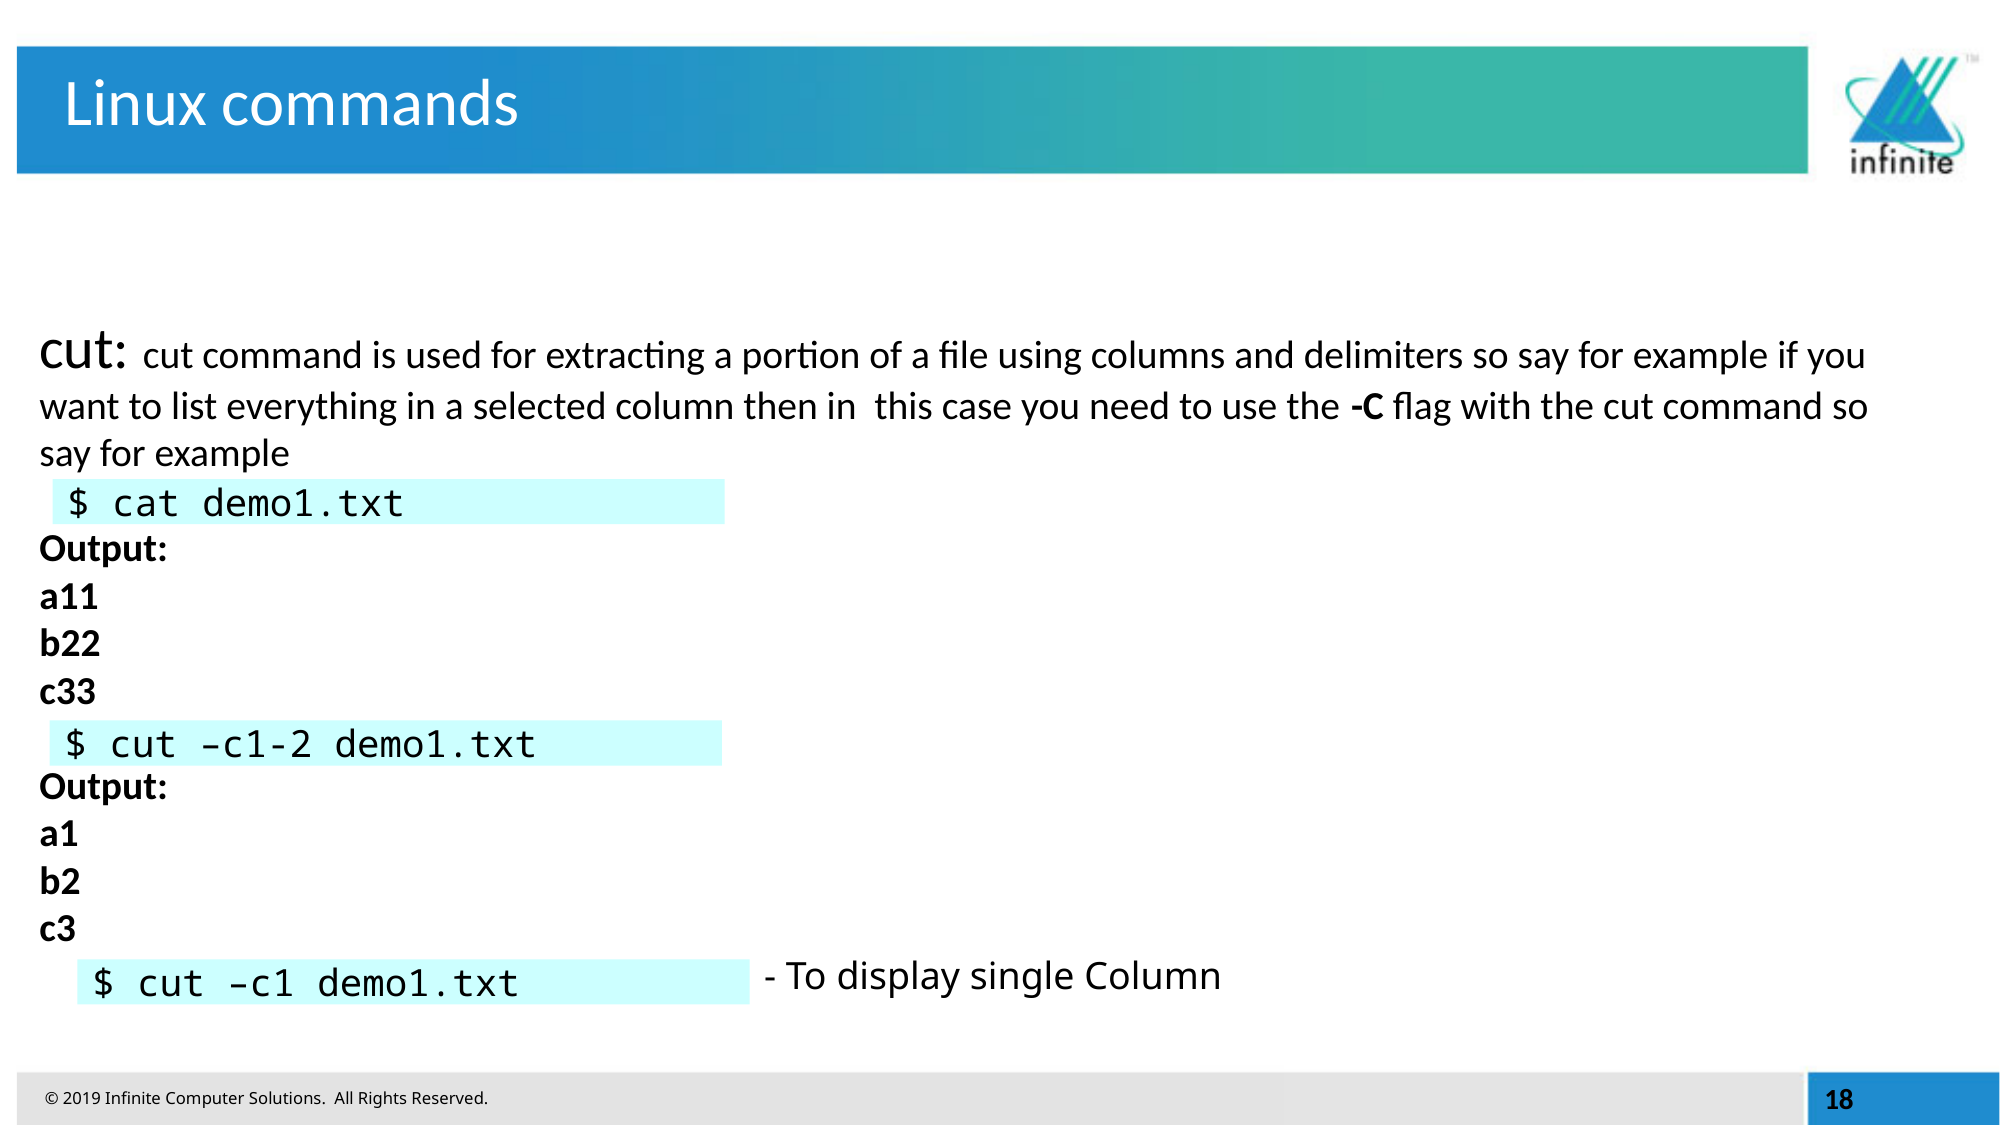

# Linux commands
cut: cut command is used for extracting a portion of a file using columns and delimiters so say for example if you want to list everything in a selected column then in this case you need to use the -C flag with the cut command so say for example
Output:
a11
b22
c33
Output:
a1
b2
c3
$ cat demo1.txt
$ cut –c1-2 demo1.txt
- To display single Column
$ cut –c1 demo1.txt